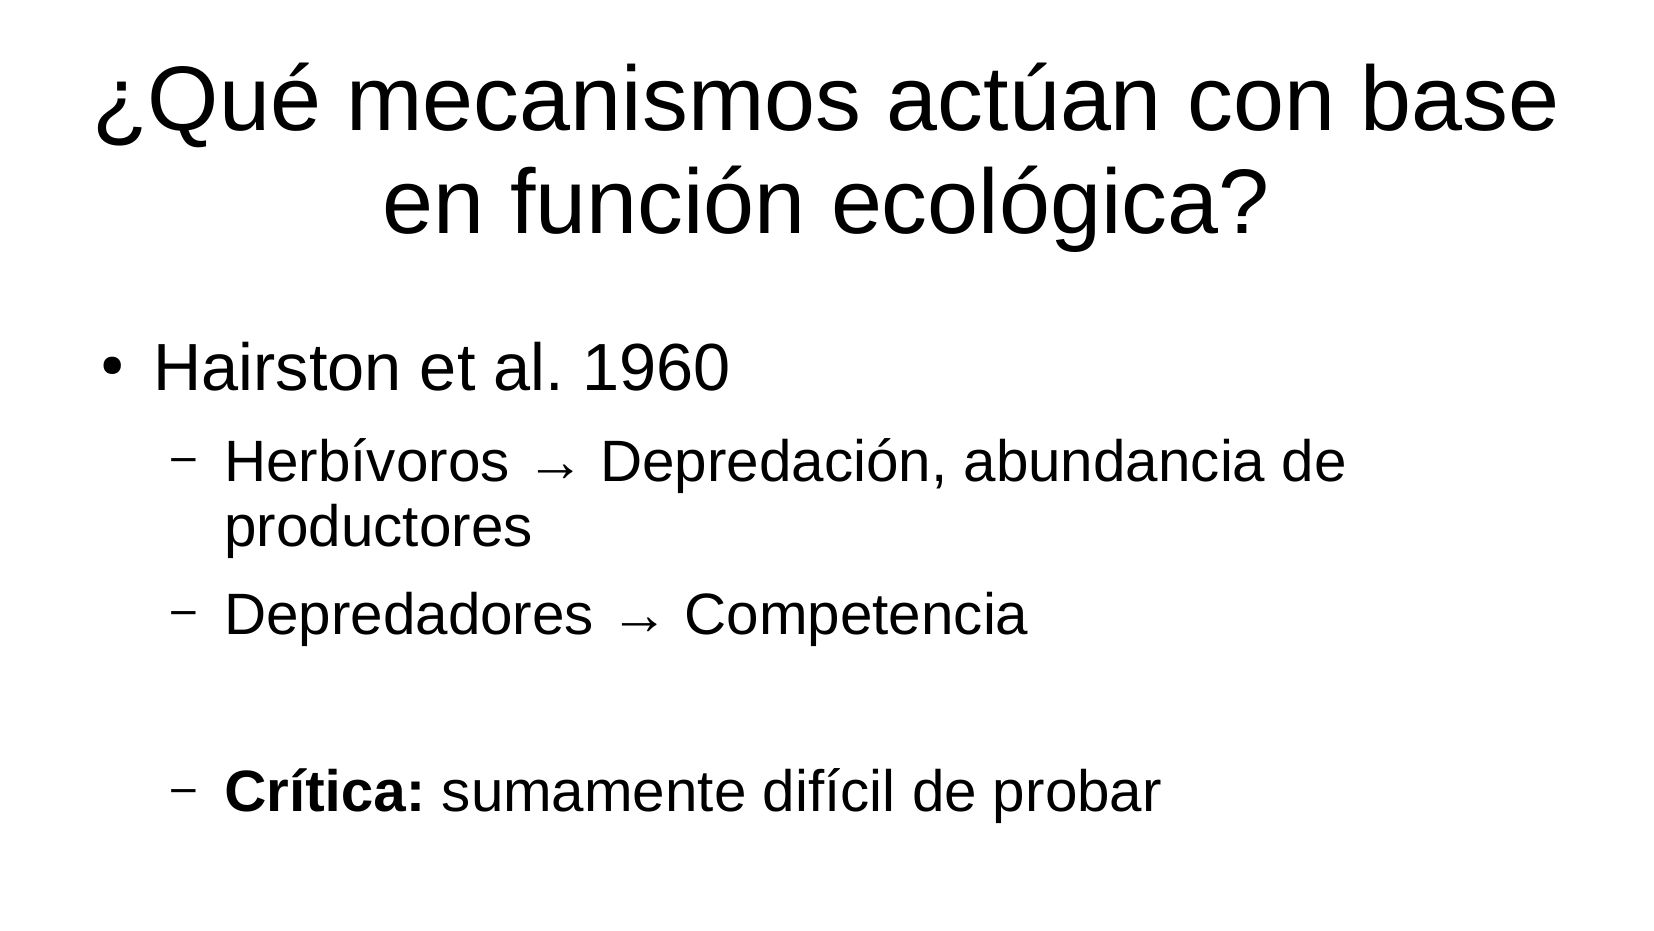

# ¿Qué mecanismos actúan con base en función ecológica?
Hairston et al. 1960
Herbívoros → Depredación, abundancia de productores
Depredadores → Competencia
Crítica: sumamente difícil de probar